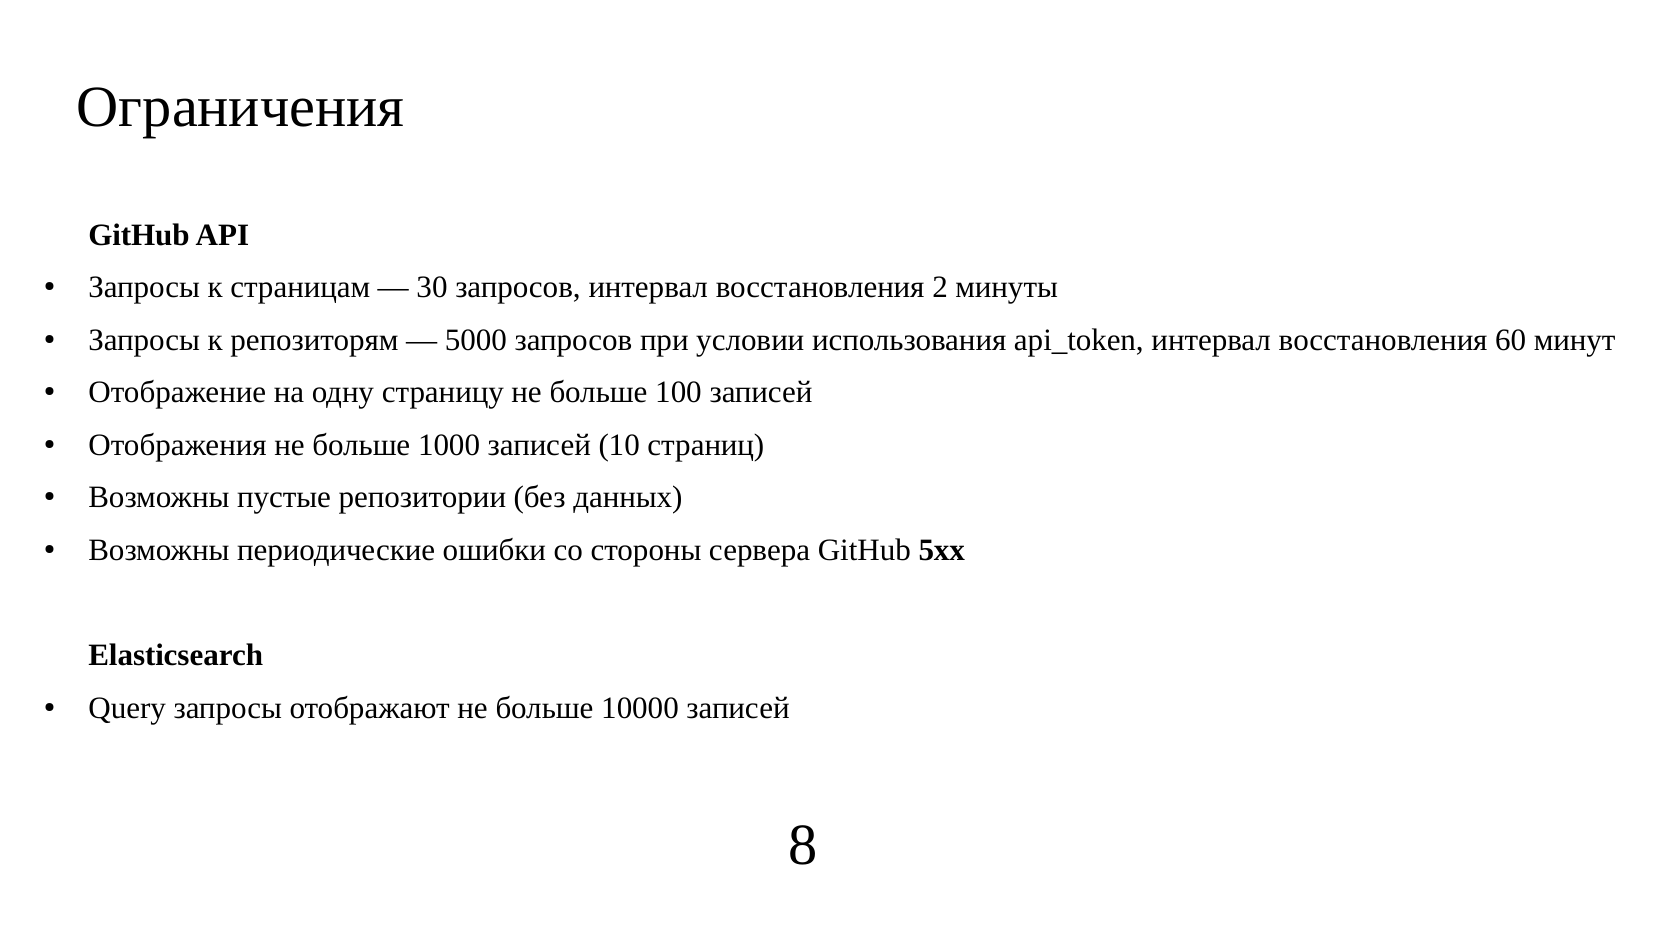

# Ограничения
GitHub API
Запросы к страницам — 30 запросов, интервал восстановления 2 минуты
Запросы к репозиторям — 5000 запросов при условии использования api_token, интервал восстановления 60 минут
Отображение на одну страницу не больше 100 записей
Отображения не больше 1000 записей (10 страниц)
Возможны пустые репозитории (без данных)
Возможны периодические ошибки со стороны сервера GitHub 5xx
Elasticsearch
Query запросы отображают не больше 10000 записей